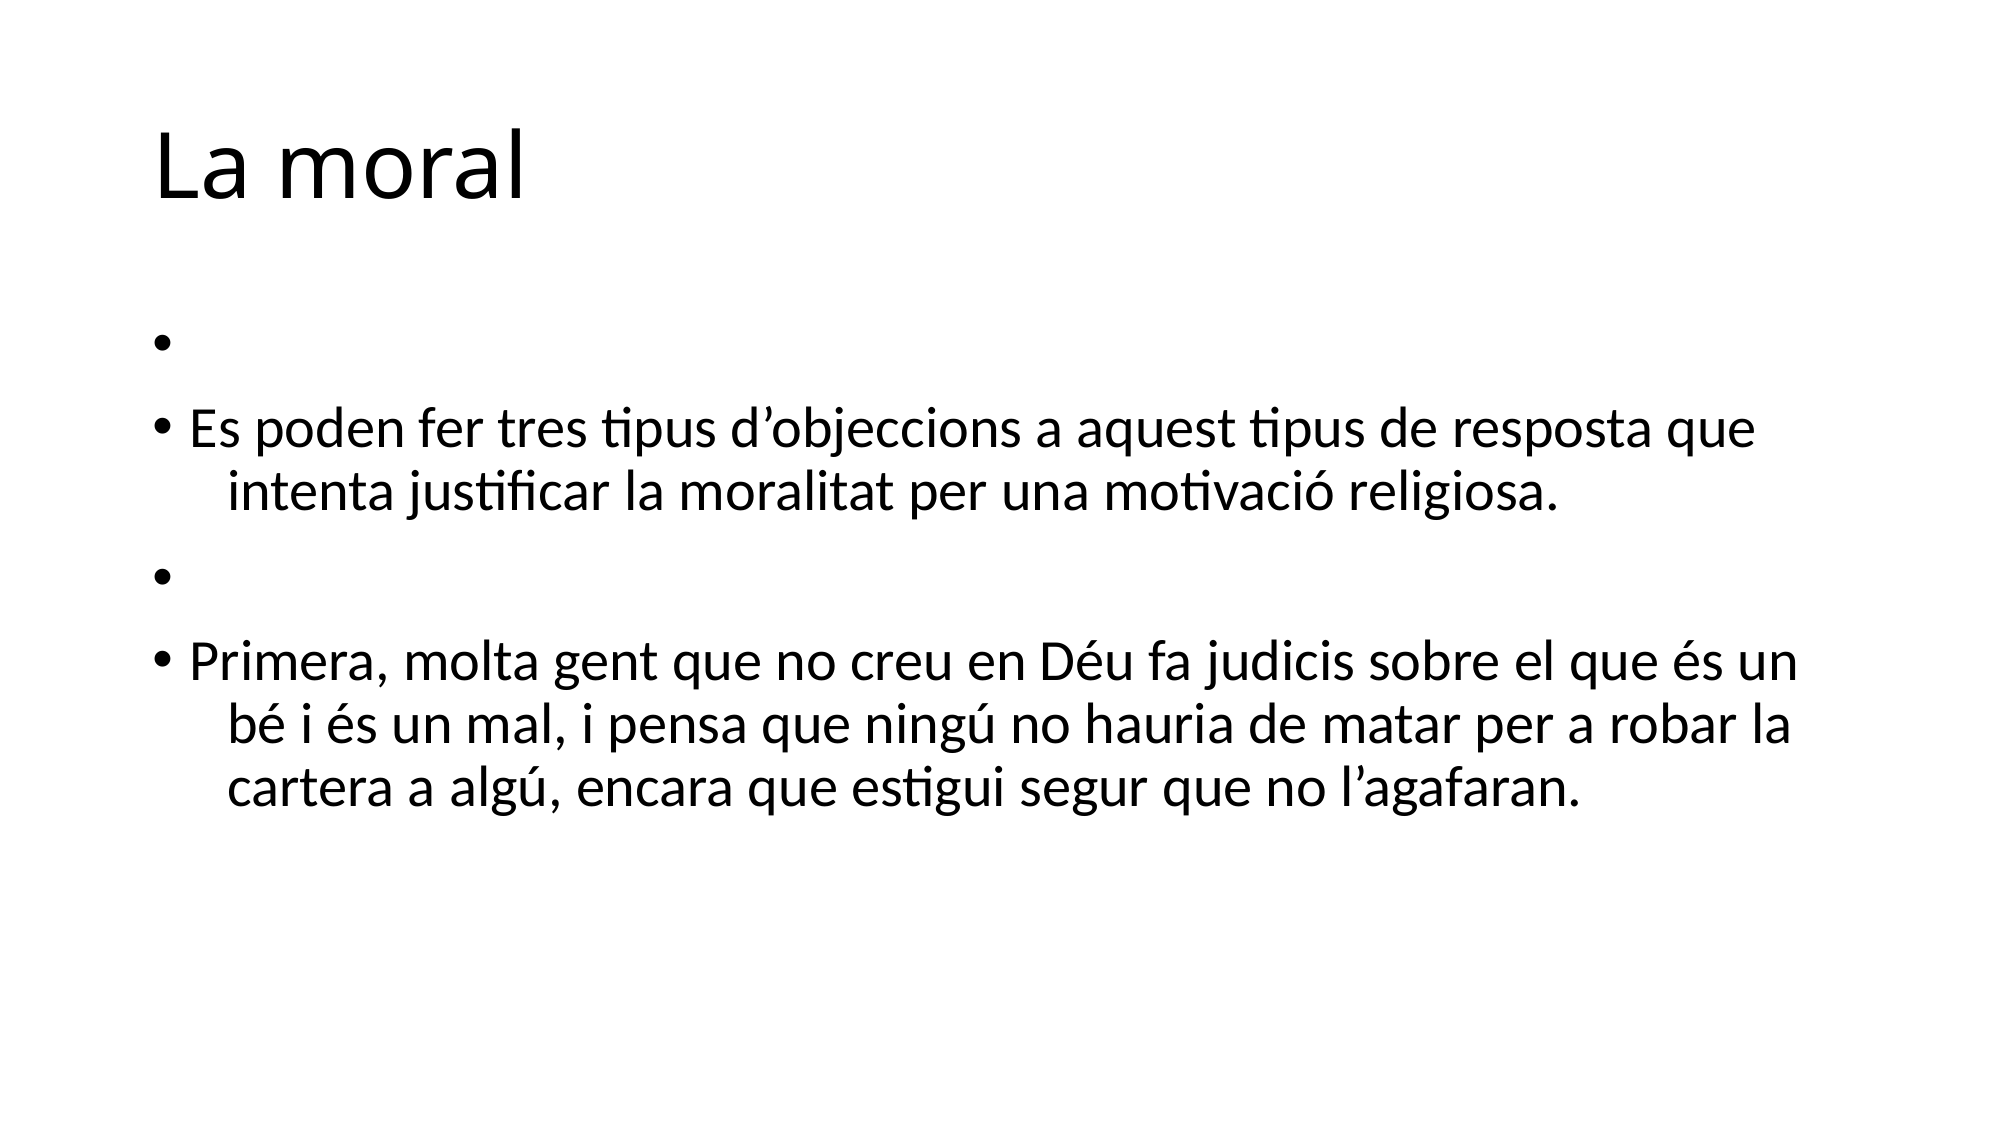

# La moral
Es poden fer tres tipus d’objeccions a aquest tipus de resposta que intenta justificar la moralitat per una motivació religiosa.
Primera, molta gent que no creu en Déu fa judicis sobre el que és un bé i és un mal, i pensa que ningú no hauria de matar per a robar la cartera a algú, encara que estigui segur que no l’agafaran.